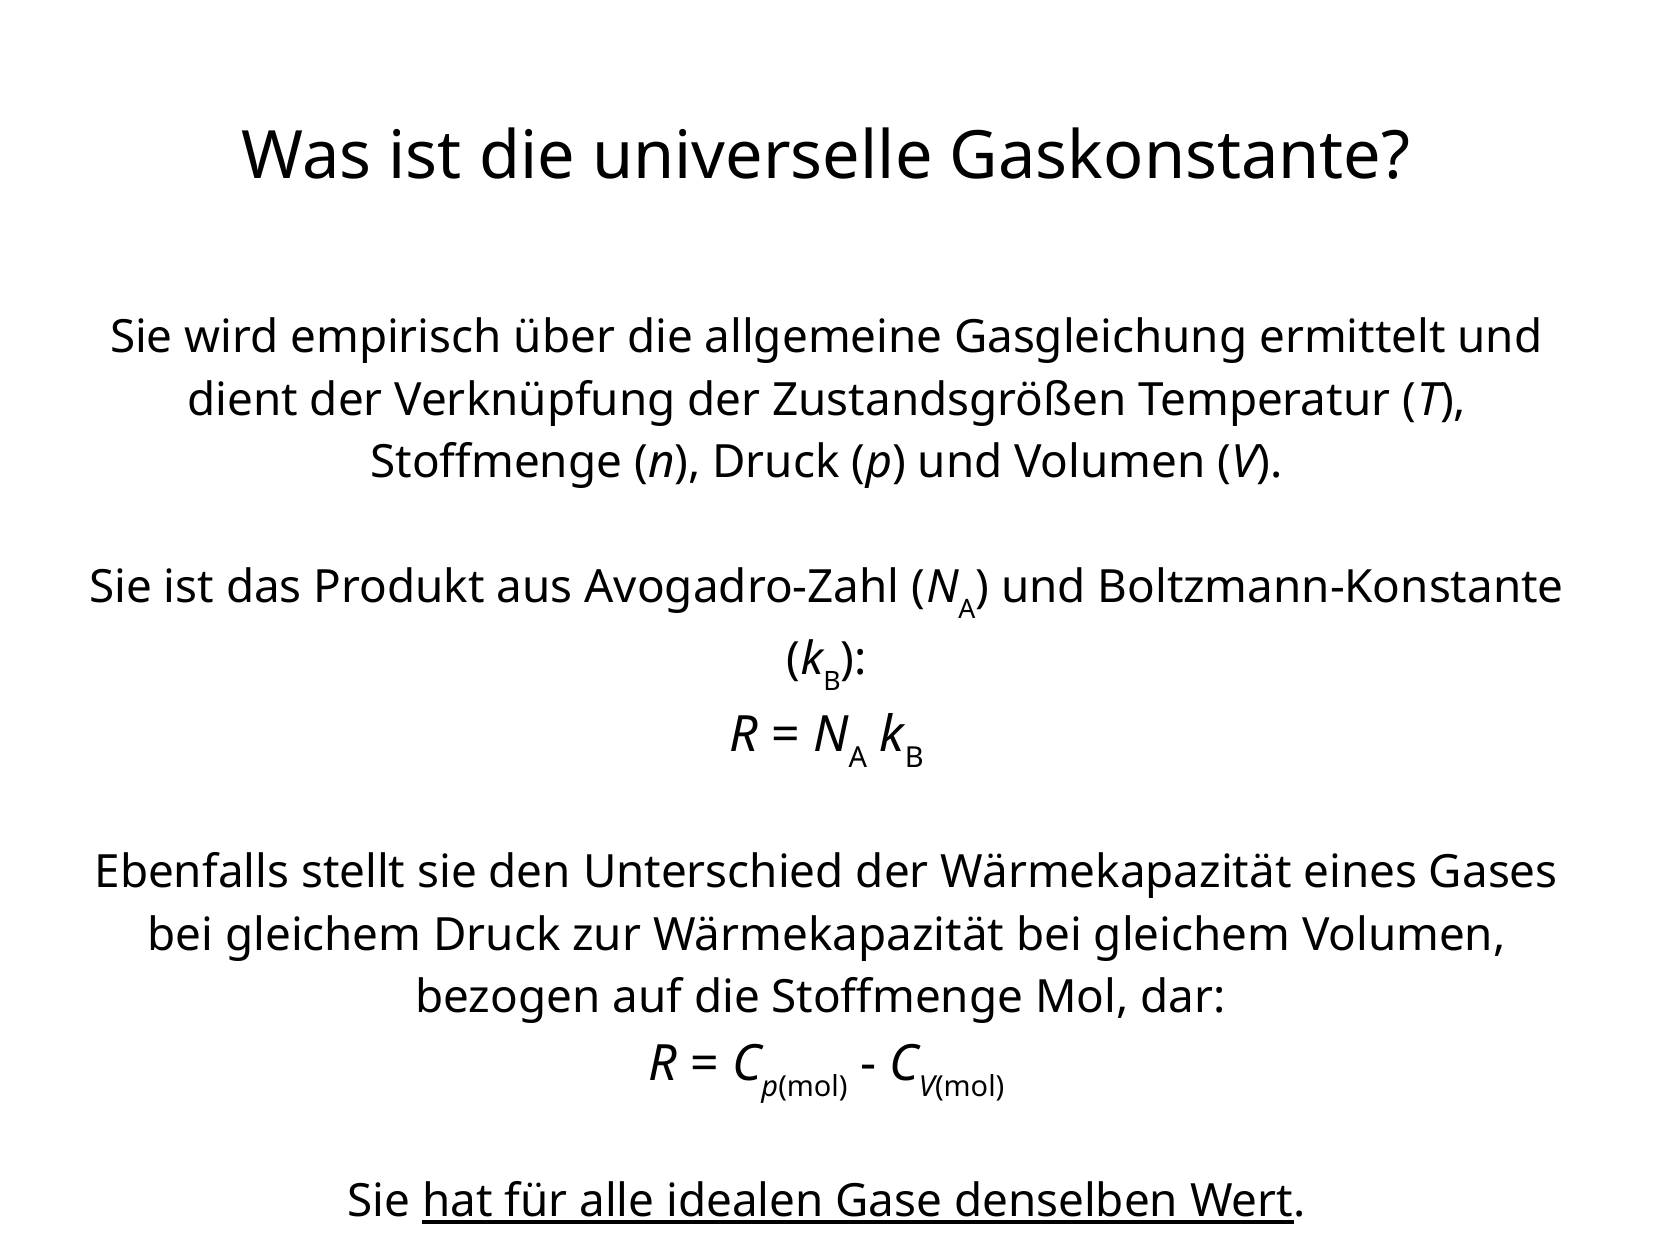

# Was ist die universelle Gaskonstante?
Sie wird empirisch über die allgemeine Gasgleichung ermittelt und dient der Verknüpfung der Zustandsgrößen Temperatur (T), Stoffmenge (n), Druck (p) und Volumen (V).
Sie ist das Produkt aus Avogadro-Zahl (NA) und Boltzmann-Konstante (kB):
R = NA kB
Ebenfalls stellt sie den Unterschied der Wärmekapazität eines Gases bei gleichem Druck zur Wärmekapazität bei gleichem Volumen, bezogen auf die Stoffmenge Mol, dar:
R = Cp(mol) - CV(mol)
Sie hat für alle idealen Gase denselben Wert.